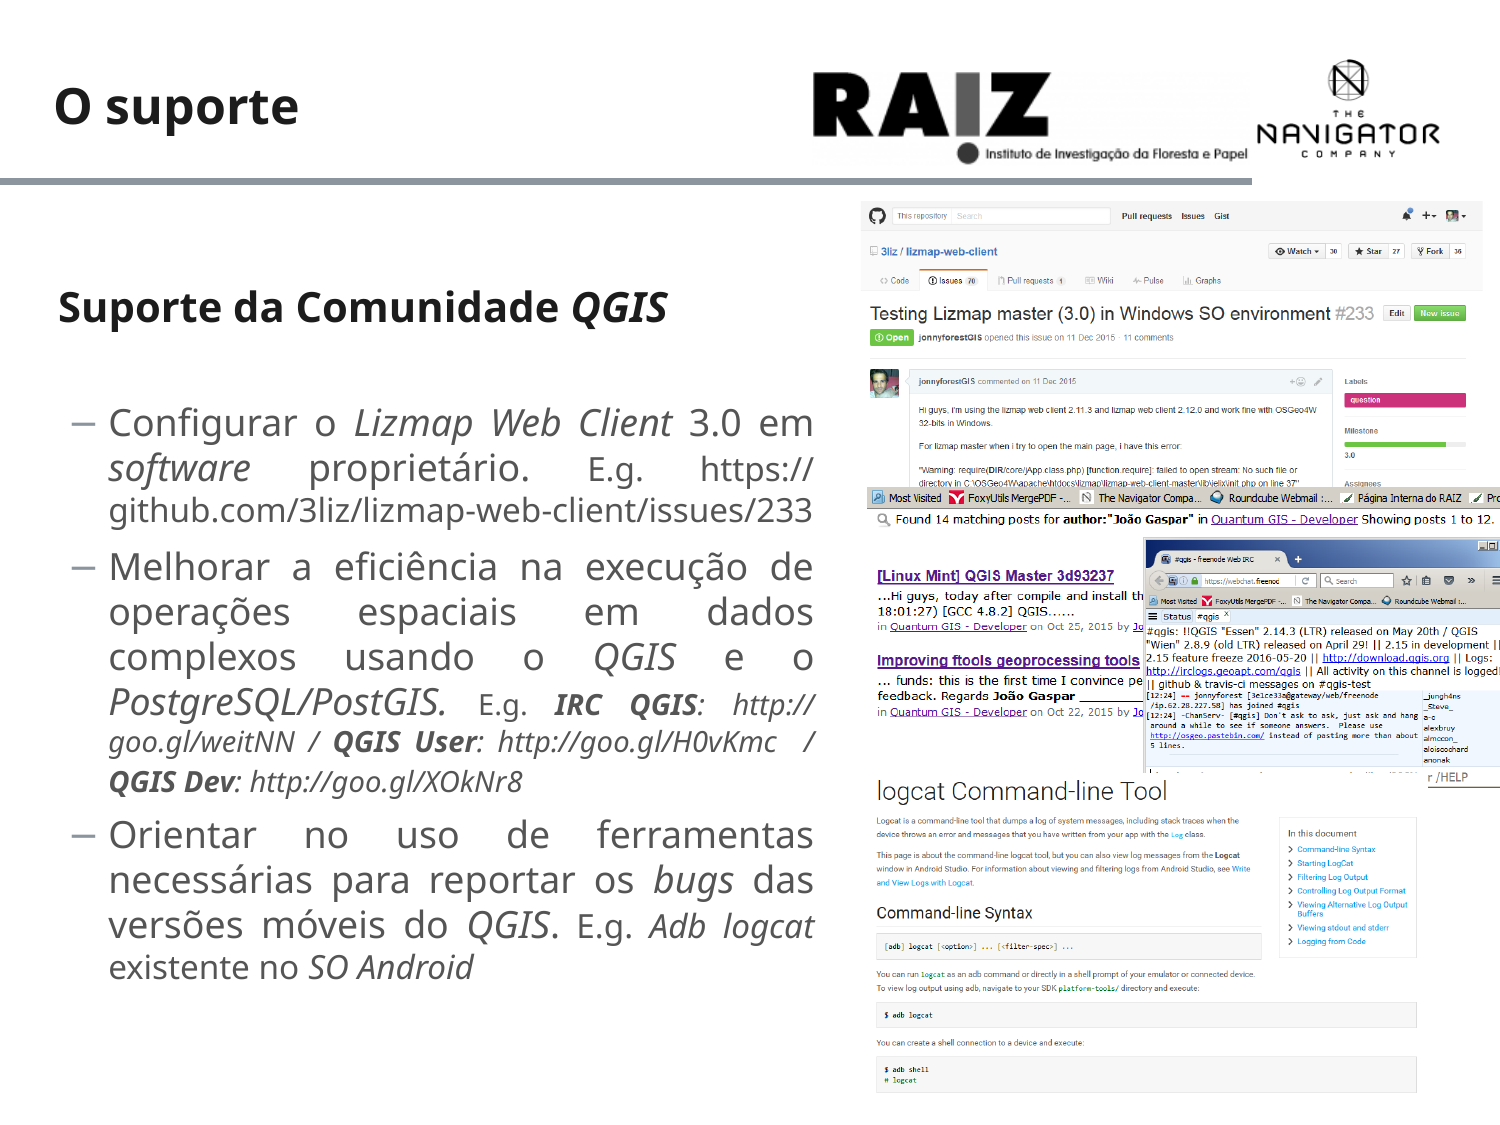

O suporte
# Suporte da Comunidade QGIS
Configurar o Lizmap Web Client 3.0 em software proprietário. E.g. https://github.com/3liz/lizmap-web-client/issues/233
Melhorar a eficiência na execução de operações espaciais em dados complexos usando o QGIS e o PostgreSQL/PostGIS. E.g. IRC QGIS: http://goo.gl/weitNN / QGIS User: http://goo.gl/H0vKmc / QGIS Dev: http://goo.gl/XOkNr8
Orientar no uso de ferramentas necessárias para reportar os bugs das versões móveis do QGIS. E.g. Adb logcat existente no SO Android